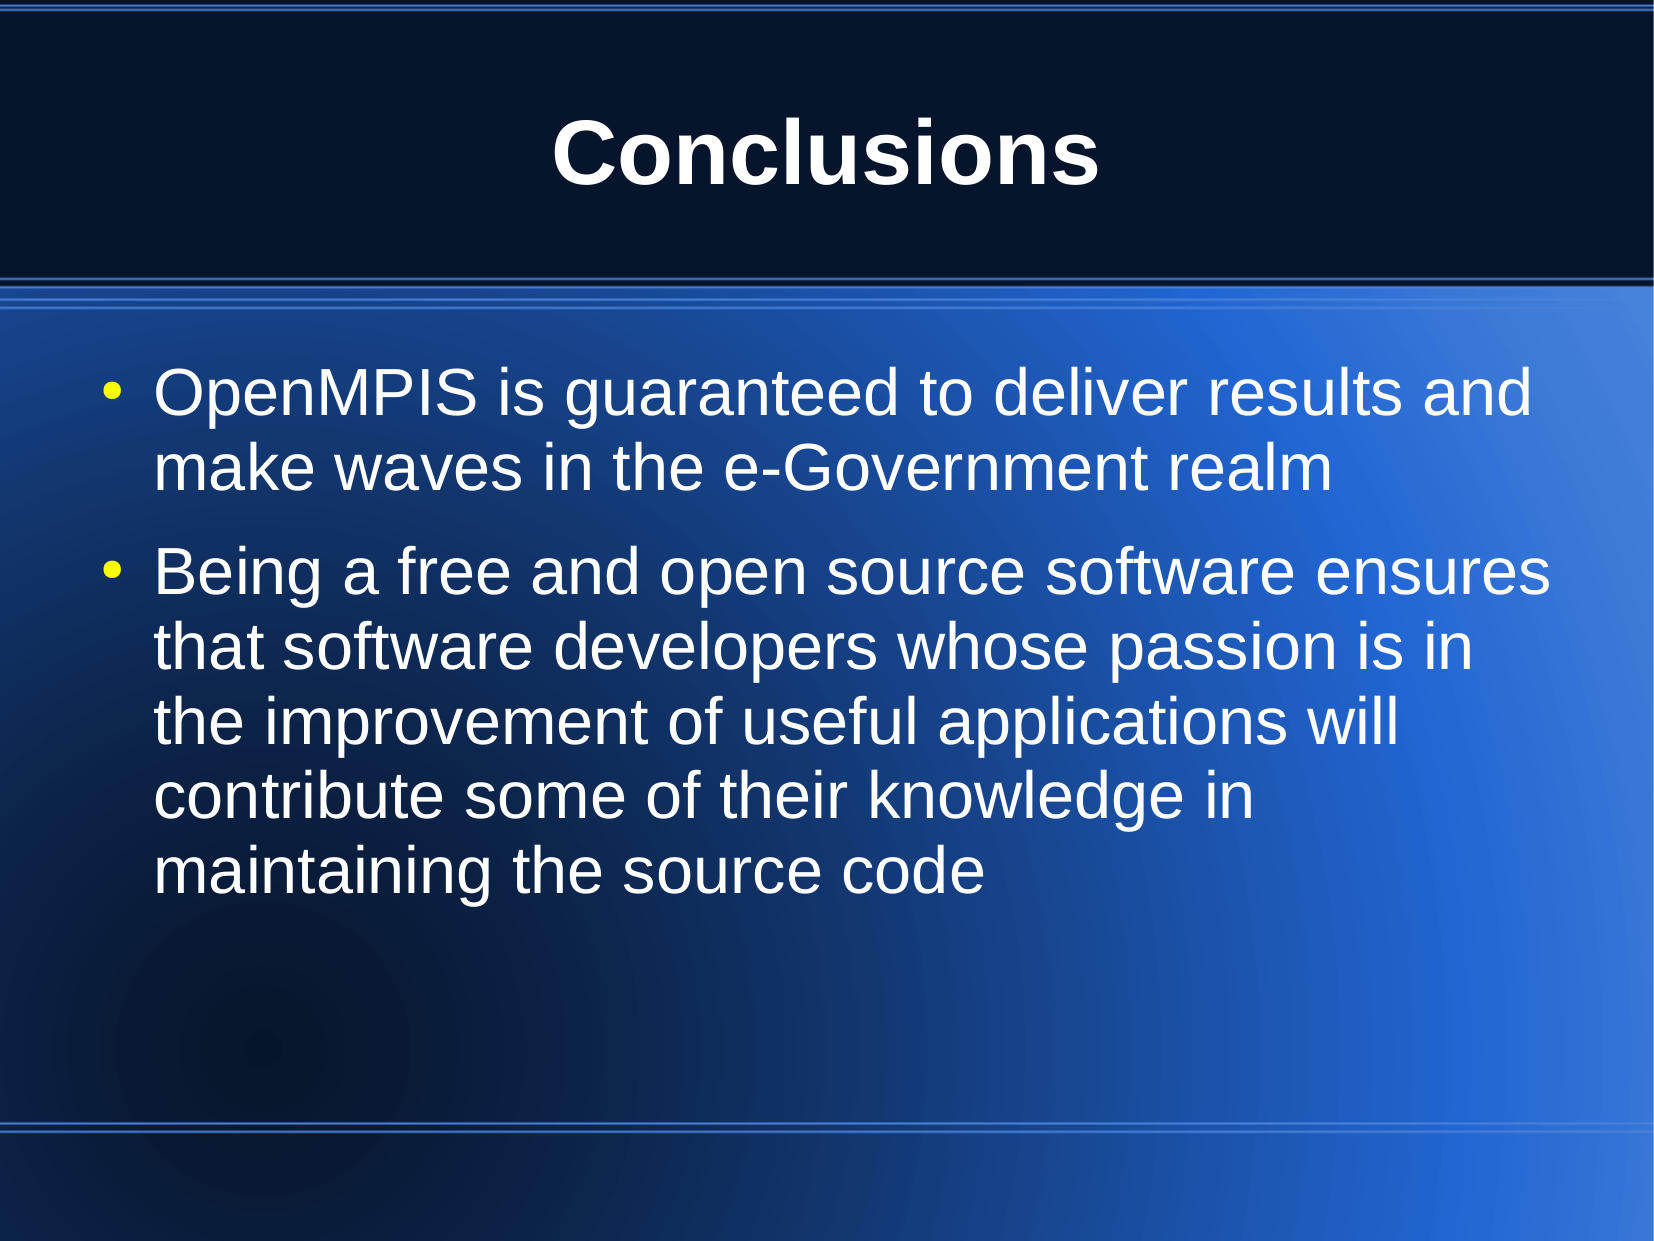

# Conclusions
OpenMPIS is guaranteed to deliver results and make waves in the e-Government realm
Being a free and open source software ensures that software developers whose passion is in the improvement of useful applications will contribute some of their knowledge in maintaining the source code